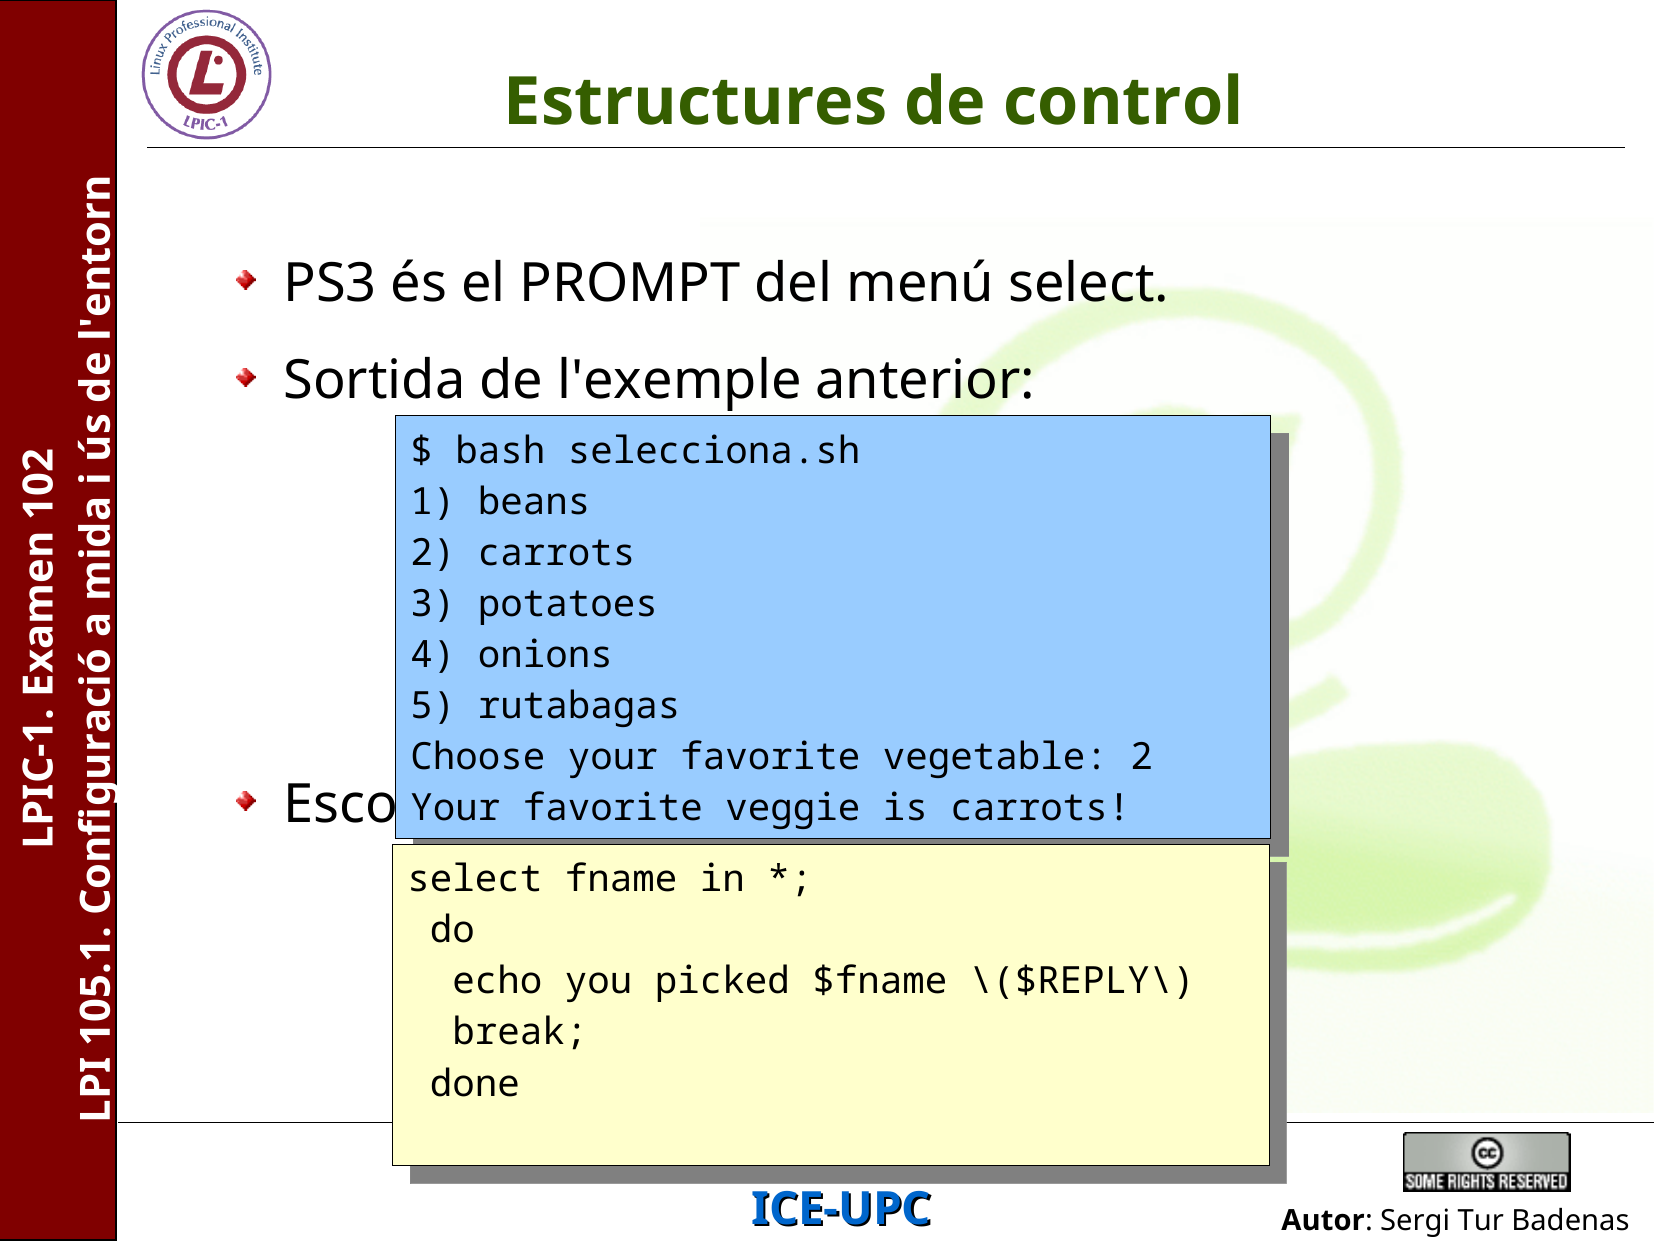

# Estructures de control
PS3 és el PROMPT del menú select.
Sortida de l'exemple anterior:
Escollir un fitxer del directori de treball:
$ bash selecciona.sh
1) beans
2) carrots
3) potatoes
4) onions
5) rutabagas
Choose your favorite vegetable: 2
Your favorite veggie is carrots!
select fname in *;
 do
 echo you picked $fname \($REPLY\)
 break;
 done